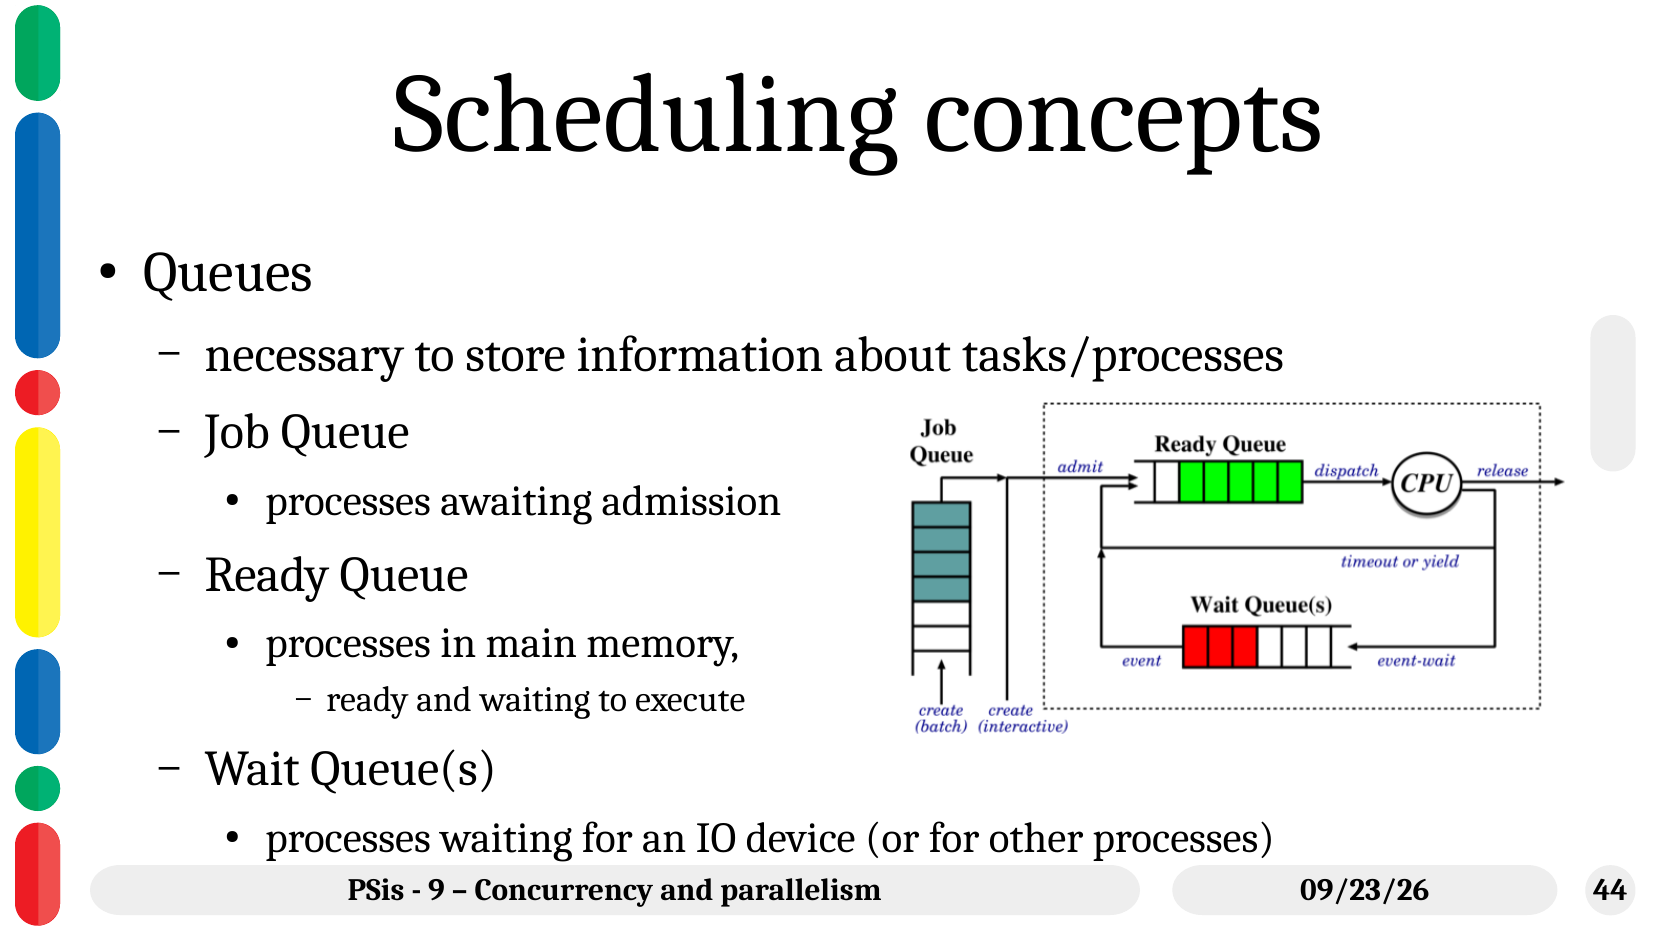

# Scheduling concepts
Queues
necessary to store information about tasks/processes
Job Queue
processes awaiting admission
Ready Queue
processes in main memory,
ready and waiting to execute
Wait Queue(s)
processes waiting for an IO device (or for other processes)
PSis - 9 – Concurrency and parallelism
44